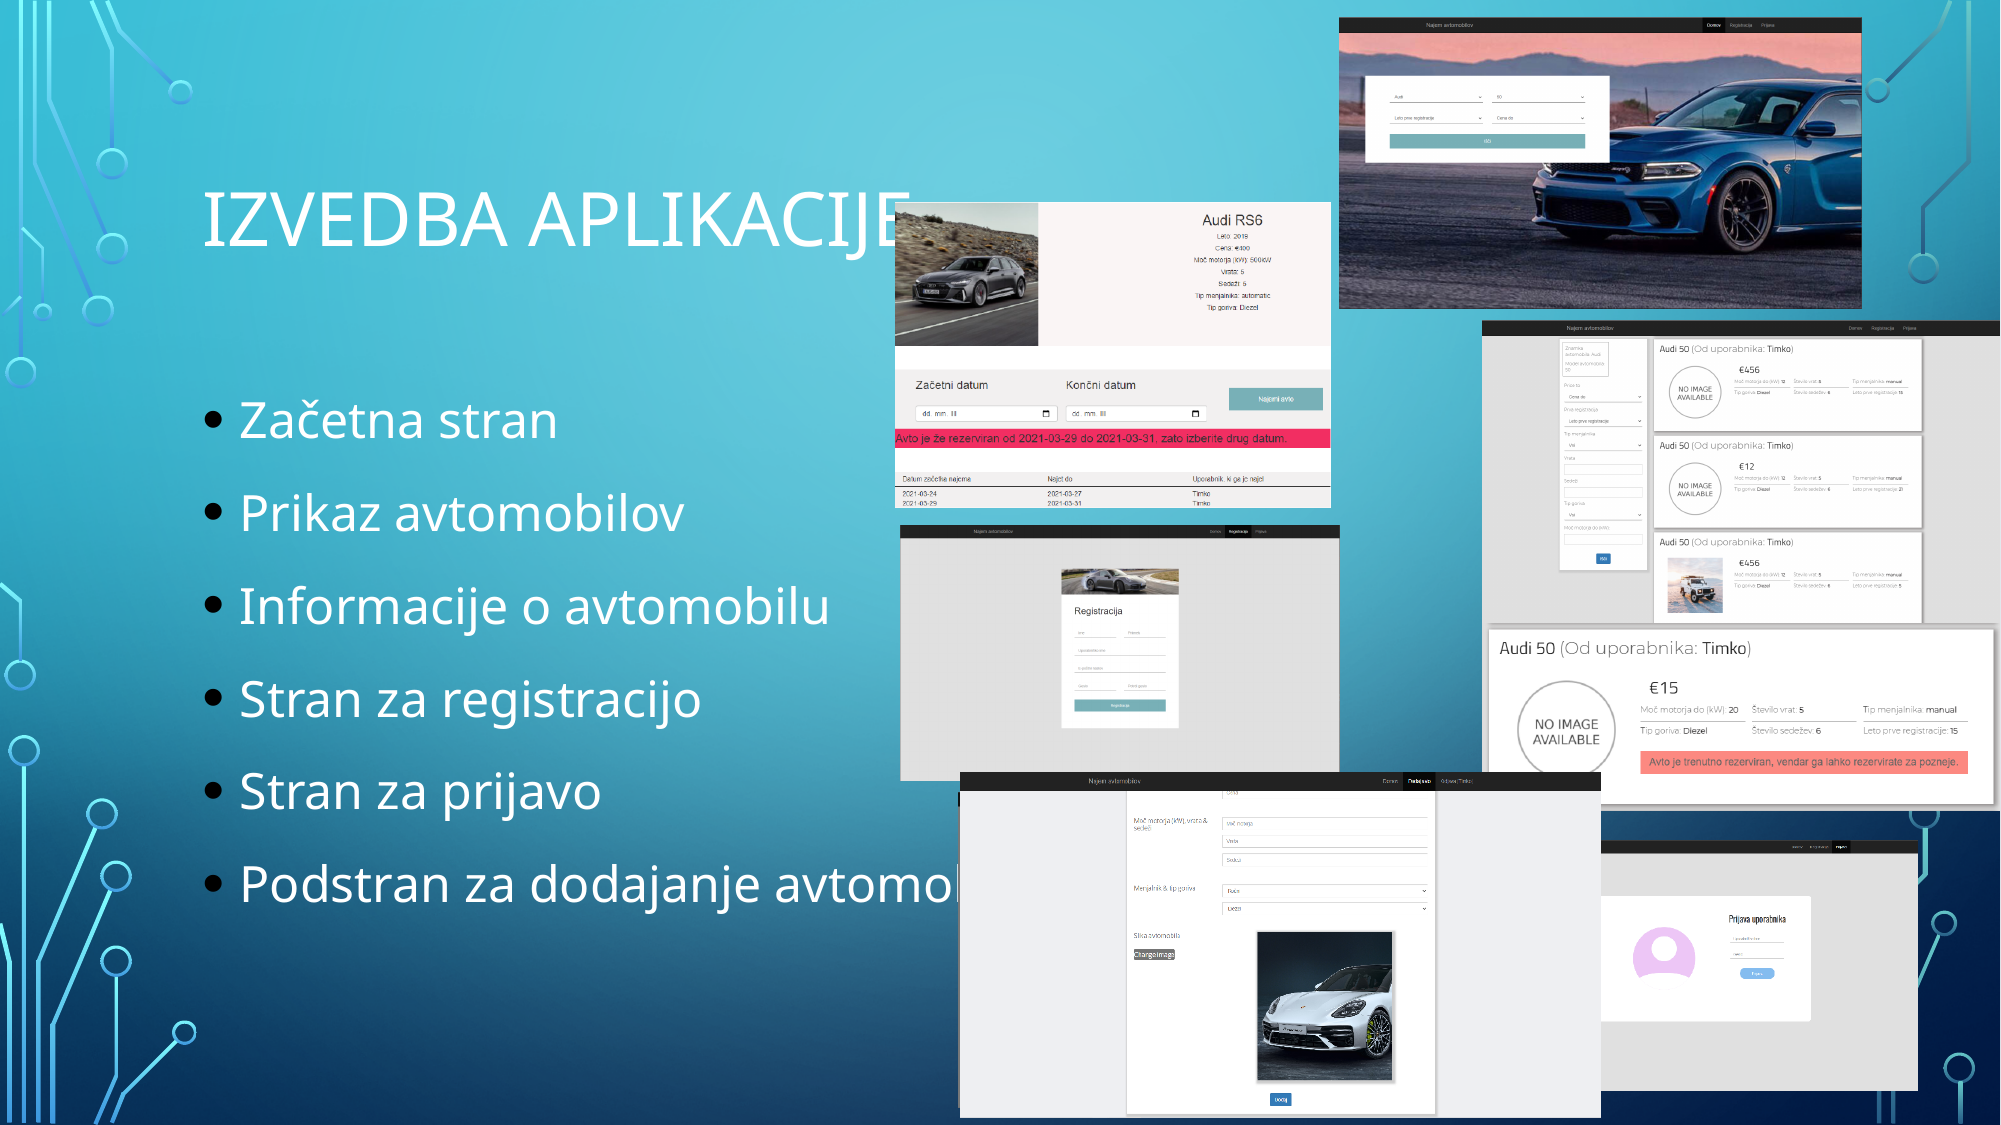

# Izvedba aplikacije
Začetna stran
Prikaz avtomobilov
Informacije o avtomobilu
Stran za registracijo
Stran za prijavo
Podstran za dodajanje avtomobilov